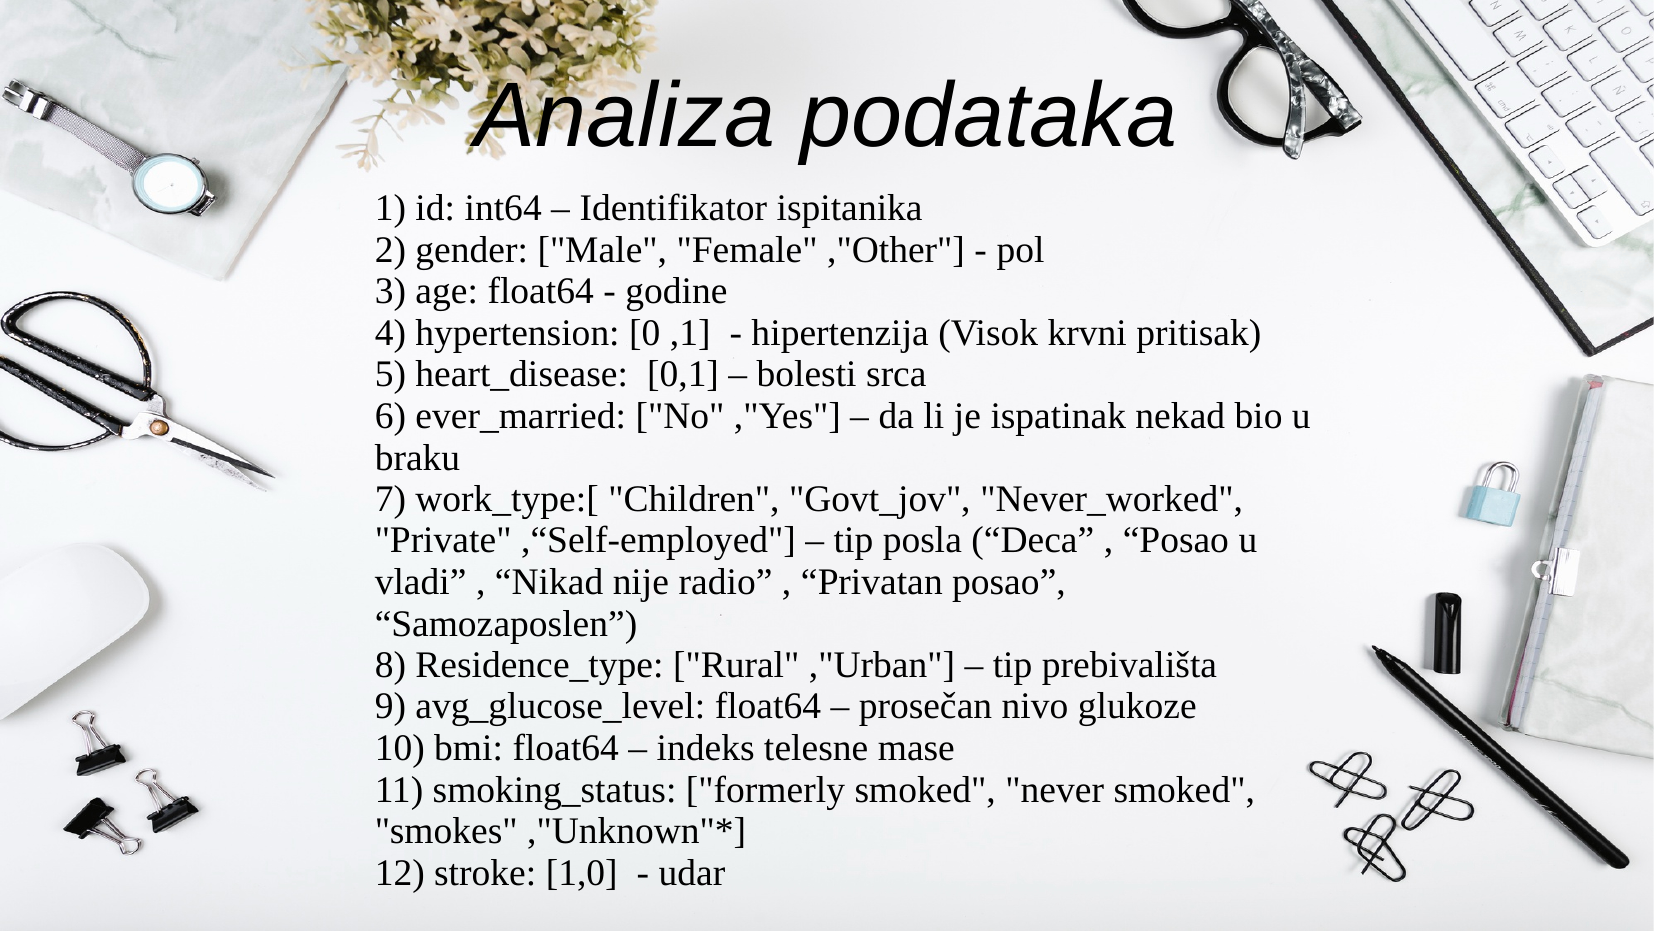

# Analiza podataka
1) id: int64 – Identifikator ispitanika
2) gender: ["Male", "Female" ,"Other"] - pol
3) age: float64 - godine
4) hypertension: [0 ,1] - hipertenzija (Visok krvni pritisak)
5) heart_disease: [0,1] – bolesti srca
6) ever_married: ["No" ,"Yes"] – da li je ispatinak nekad bio u braku
7) work_type:[ "Children", "Govt_jov", "Never_worked", "Private" ,“Self-employed"] – tip posla (“Deca” , “Posao u vladi” , “Nikad nije radio” , “Privatan posao”, “Samozaposlen”)
8) Residence_type: ["Rural" ,"Urban"] – tip prebivališta
9) avg_glucose_level: float64 – prosečan nivo glukoze
10) bmi: float64 – indeks telesne mase
11) smoking_status: ["formerly smoked", "never smoked", "smokes" ,"Unknown"*]
12) stroke: [1,0] - udar